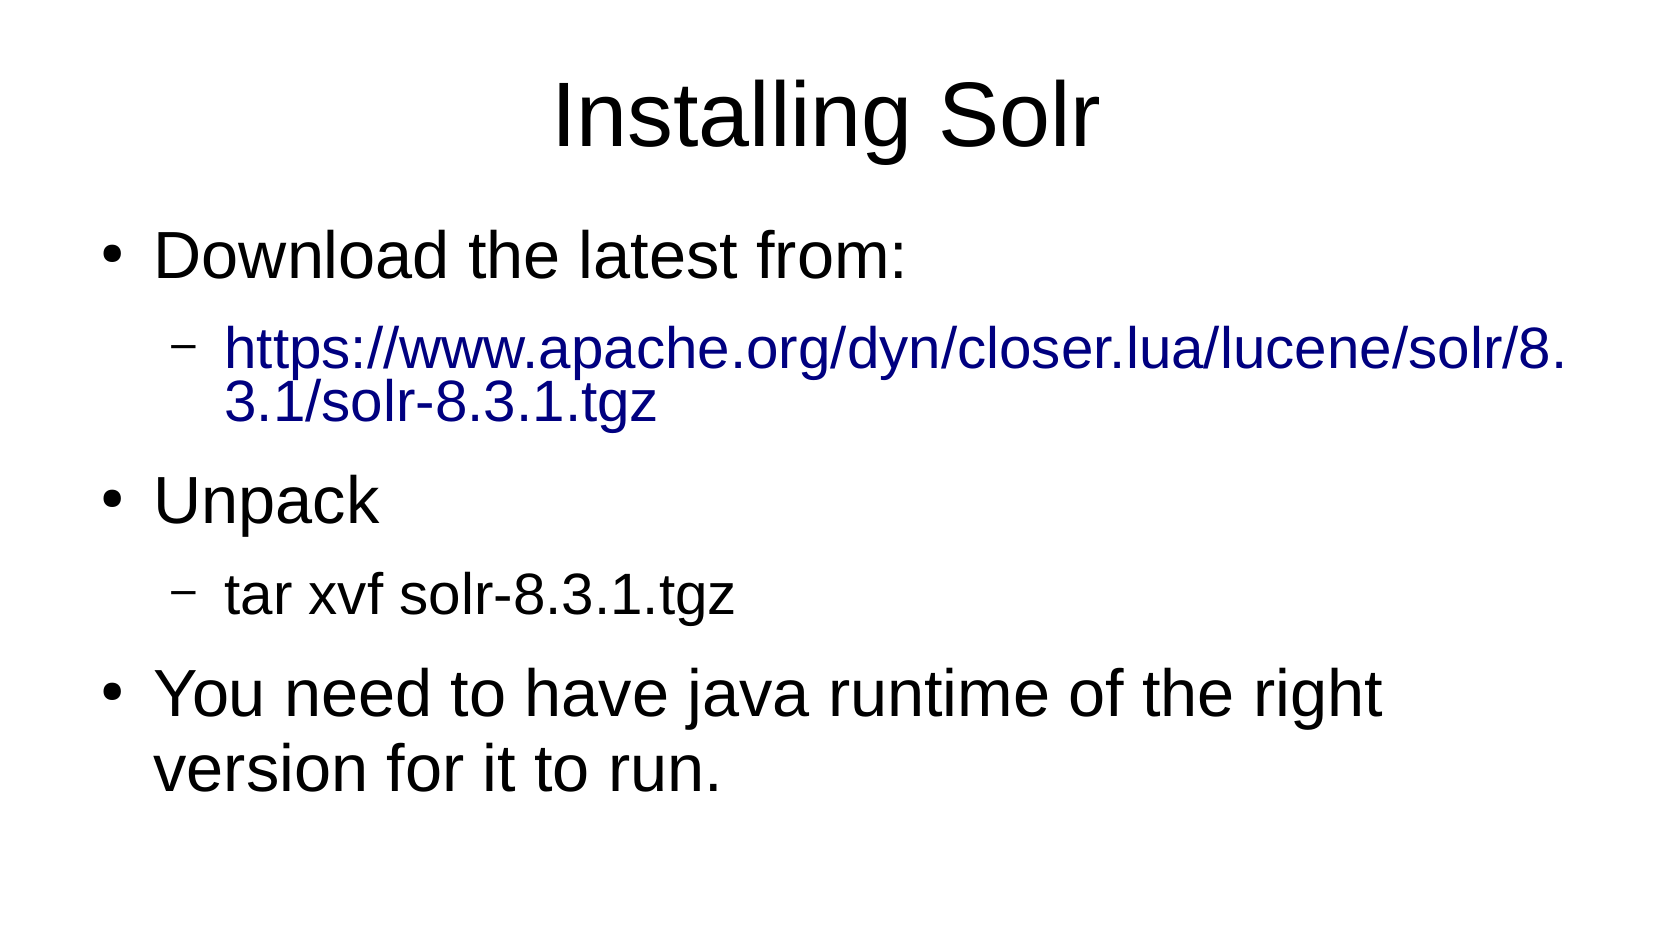

# Installing Solr
Download the latest from:
https://www.apache.org/dyn/closer.lua/lucene/solr/8.3.1/solr-8.3.1.tgz
Unpack
tar xvf solr-8.3.1.tgz
You need to have java runtime of the right version for it to run.